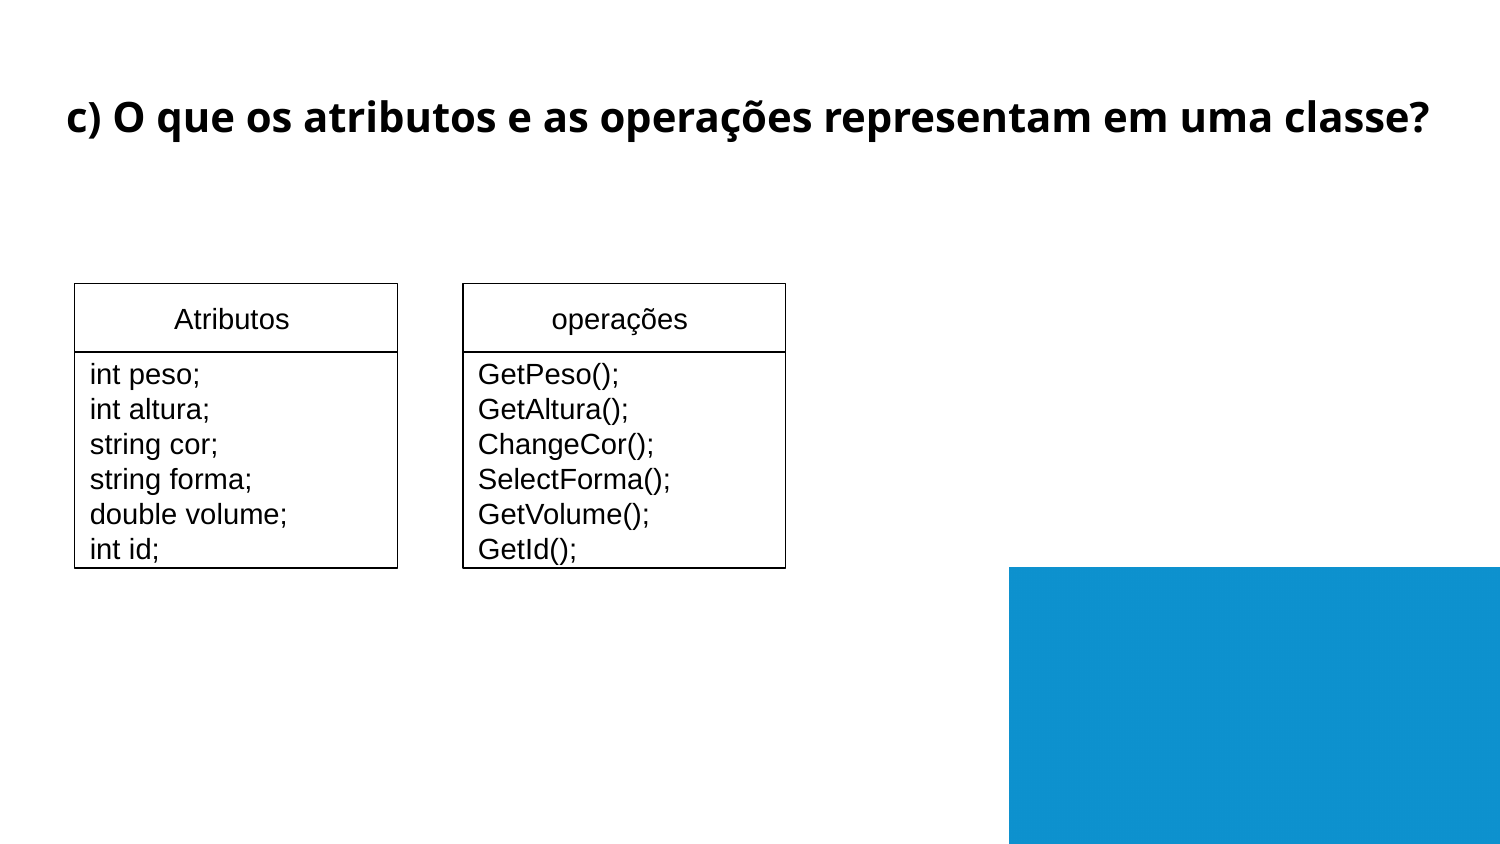

# c) O que os atributos e as operações representam em uma classe?
Atributos
operações
int peso;
int altura;
string cor;
string forma;
double volume;
int id;
GetPeso();
GetAltura();
ChangeCor();
SelectForma();
GetVolume();
GetId();